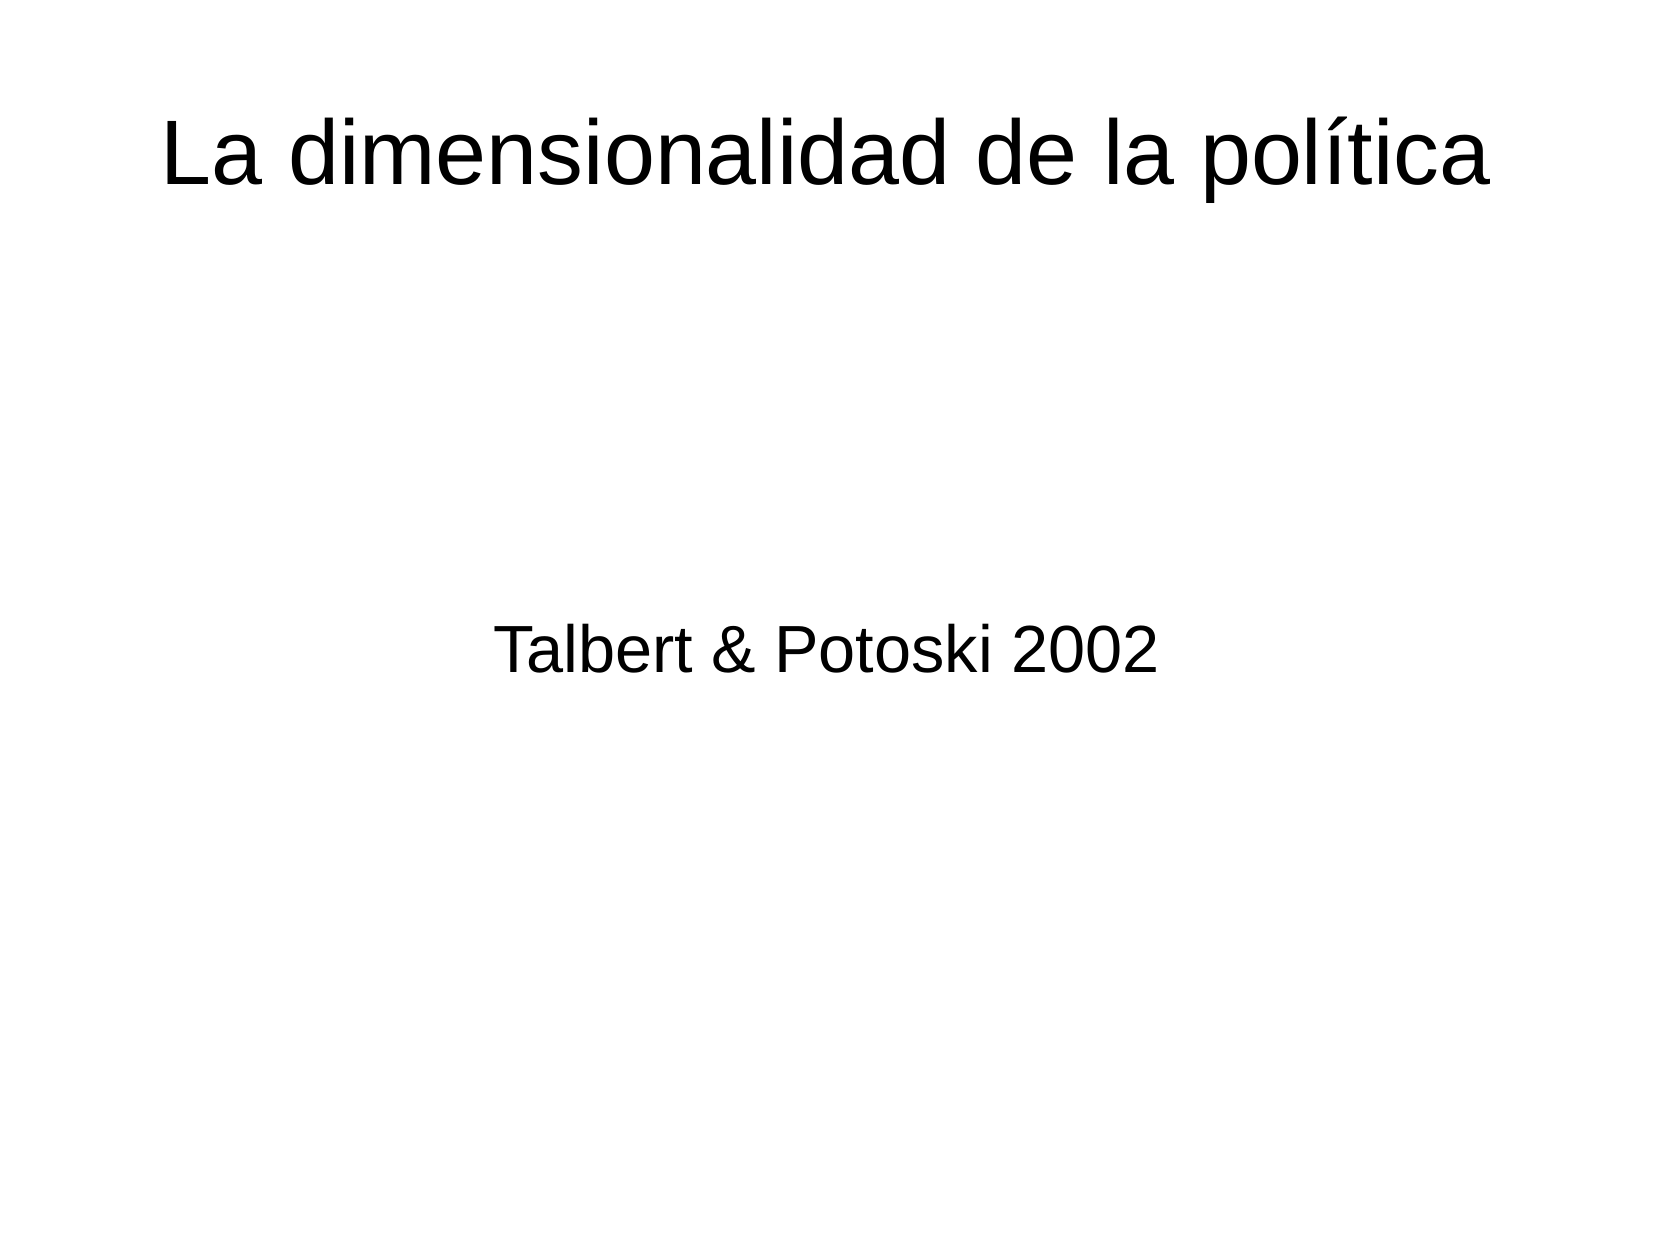

# La dimensionalidad de la política
Talbert & Potoski 2002